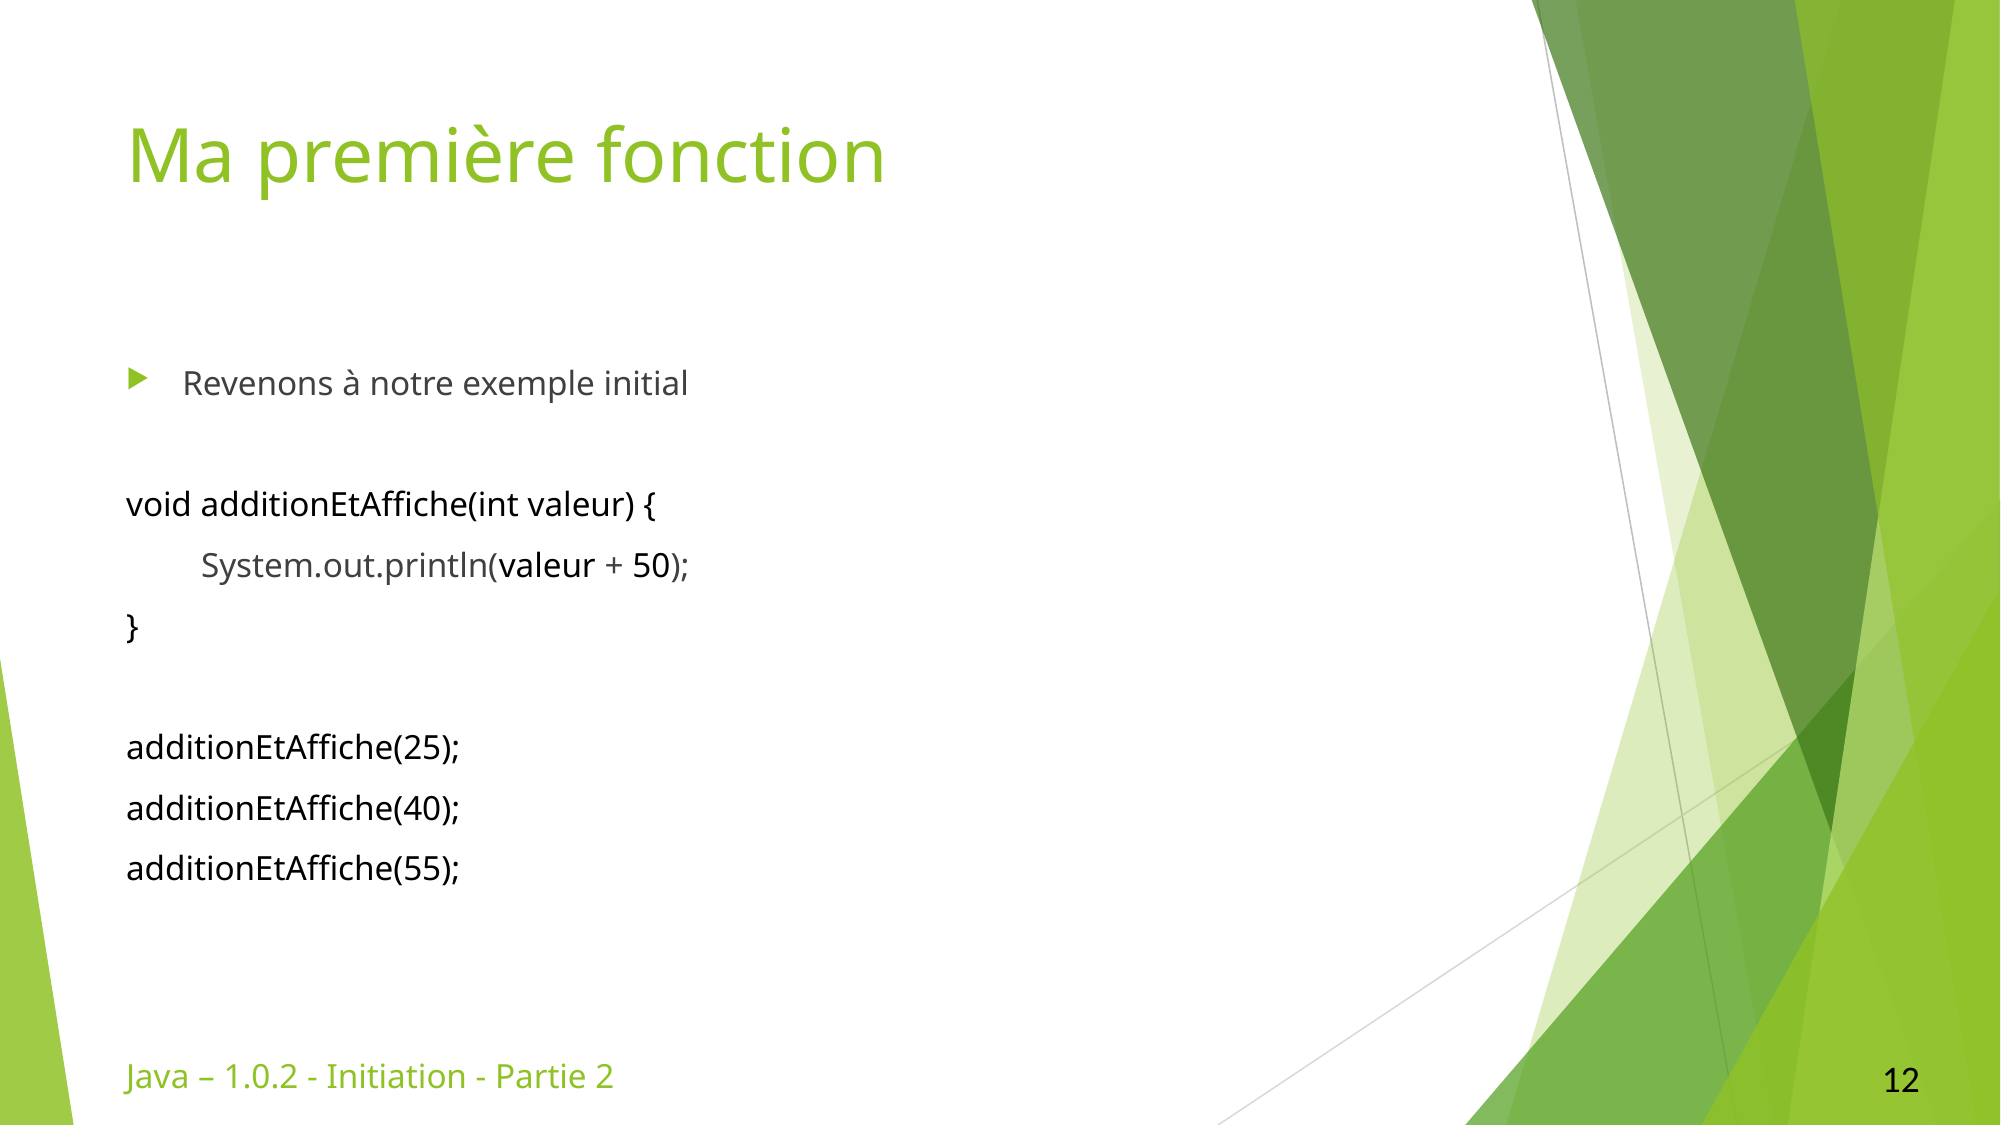

# Ma première fonction
Revenons à notre exemple initial
void additionEtAffiche(int valeur) {
	System.out.println(valeur + 50);
}
additionEtAffiche(25);
additionEtAffiche(40);
additionEtAffiche(55);
Java – 1.0.2 - Initiation - Partie 2